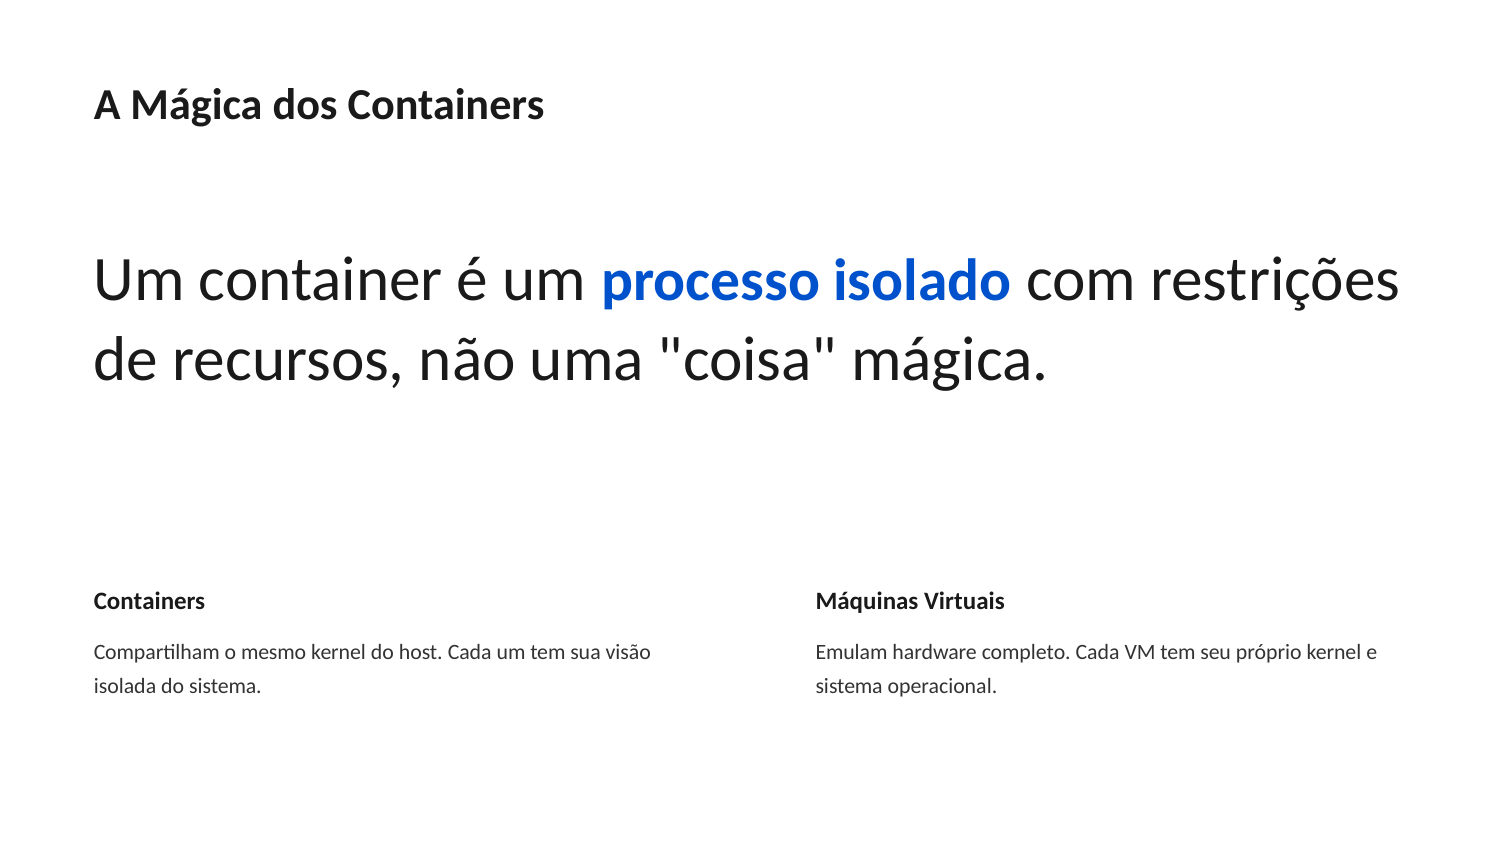

A Mágica dos Containers
Um container é um processo isolado com restrições de recursos, não uma "coisa" mágica.
Containers
Máquinas Virtuais
Compartilham o mesmo kernel do host. Cada um tem sua visão isolada do sistema.
Emulam hardware completo. Cada VM tem seu próprio kernel e sistema operacional.